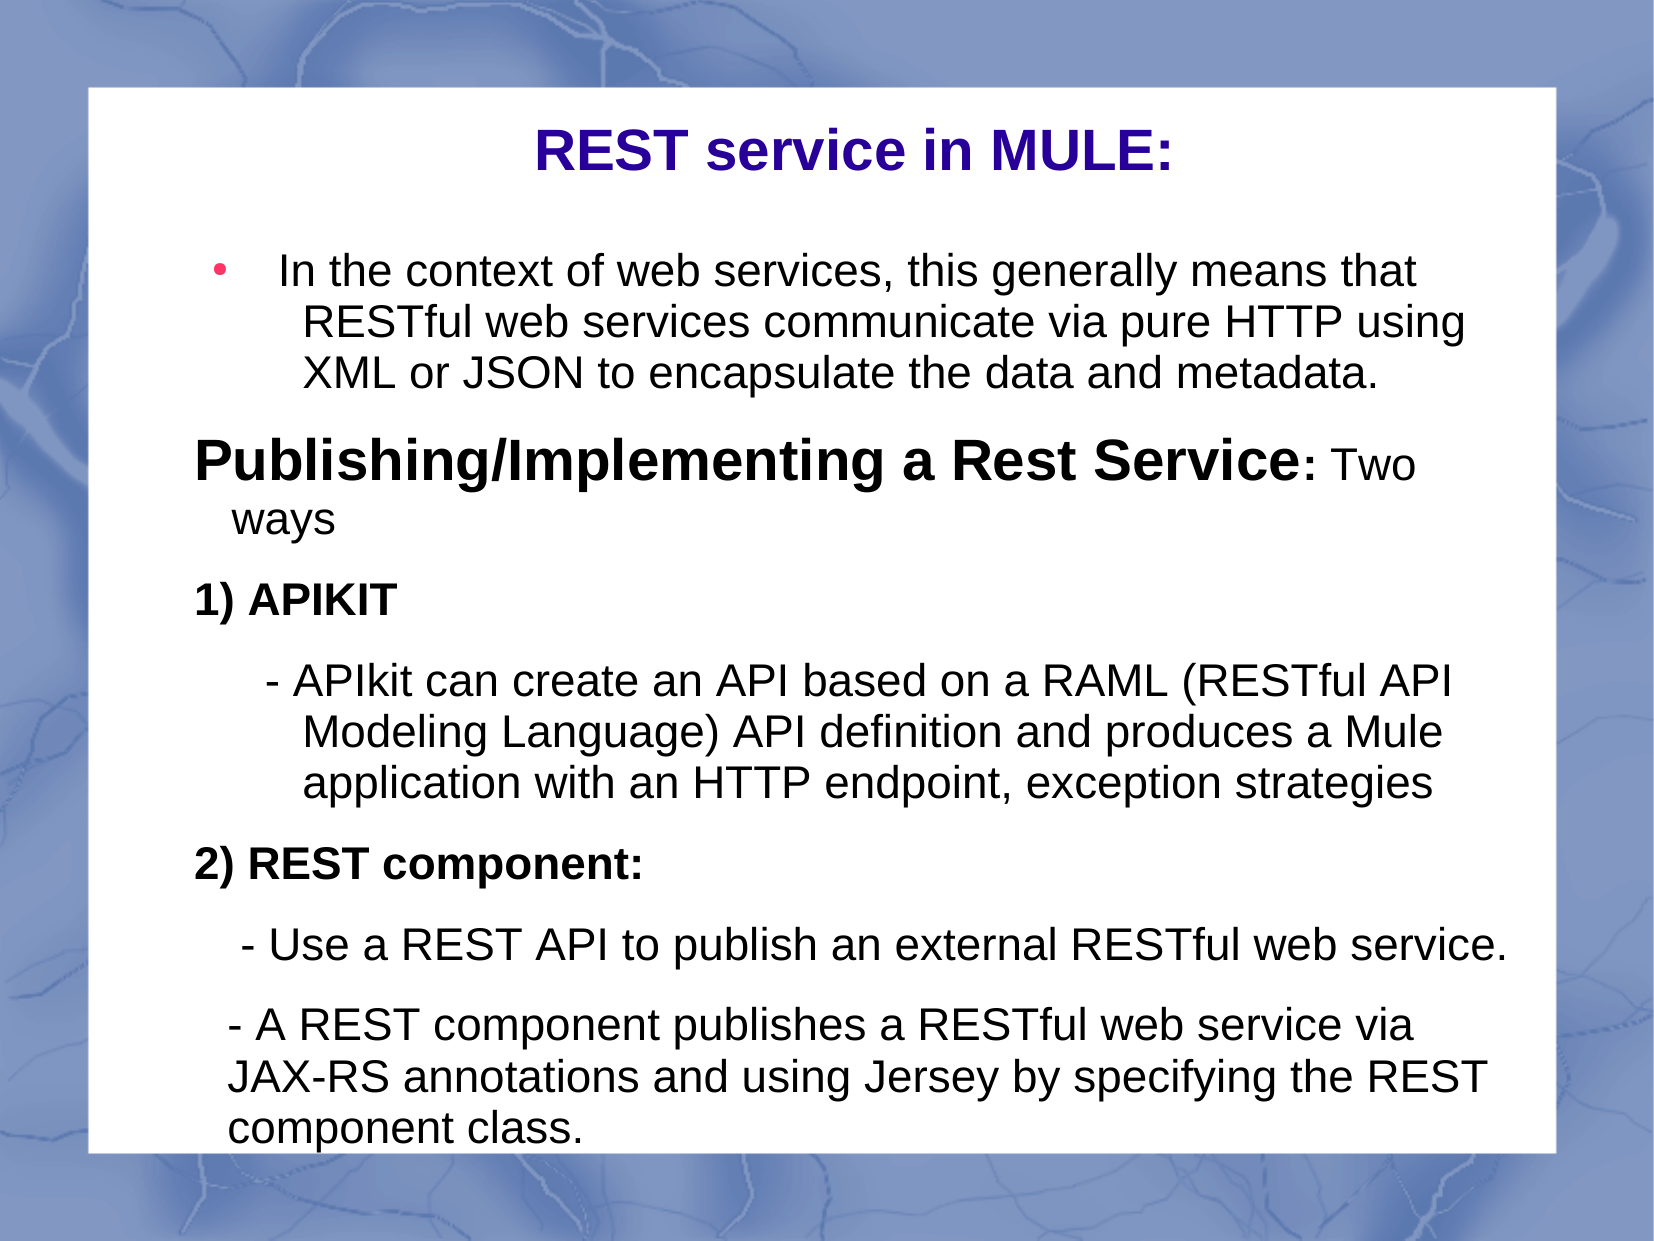

# REST service in MULE:
 In the context of web services, this generally means that RESTful web services communicate via pure HTTP using XML or JSON to encapsulate the data and metadata.
Publishing/Implementing a Rest Service: Two ways
1) APIKIT
- APIkit can create an API based on a RAML (RESTful API Modeling Language) API definition and produces a Mule application with an HTTP endpoint, exception strategies
2) REST component:
 - Use a REST API to publish an external RESTful web service.
- A REST component publishes a RESTful web service via JAX-RS annotations and using Jersey by specifying the REST component class.